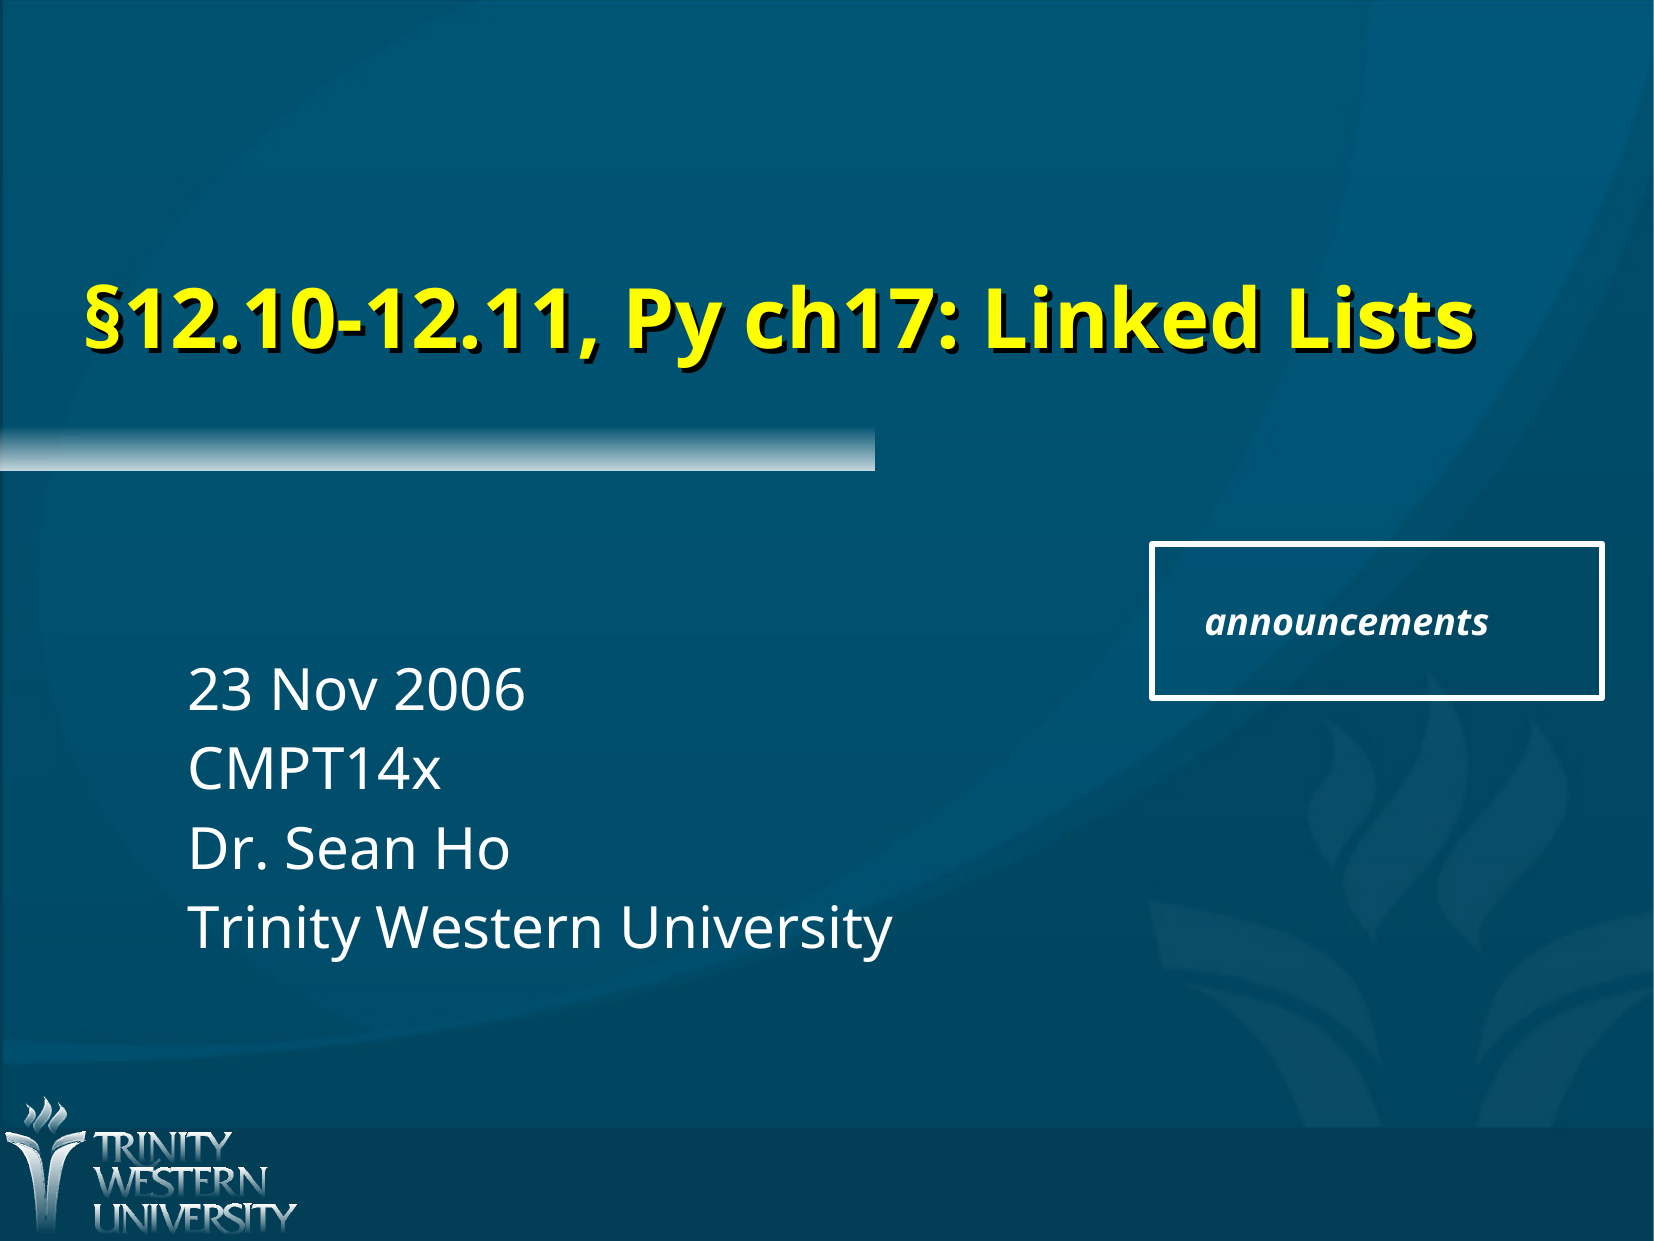

# §12.10-12.11, Py ch17: Linked Lists
23 Nov 2006
CMPT14x
Dr. Sean Ho
Trinity Western University
announcements